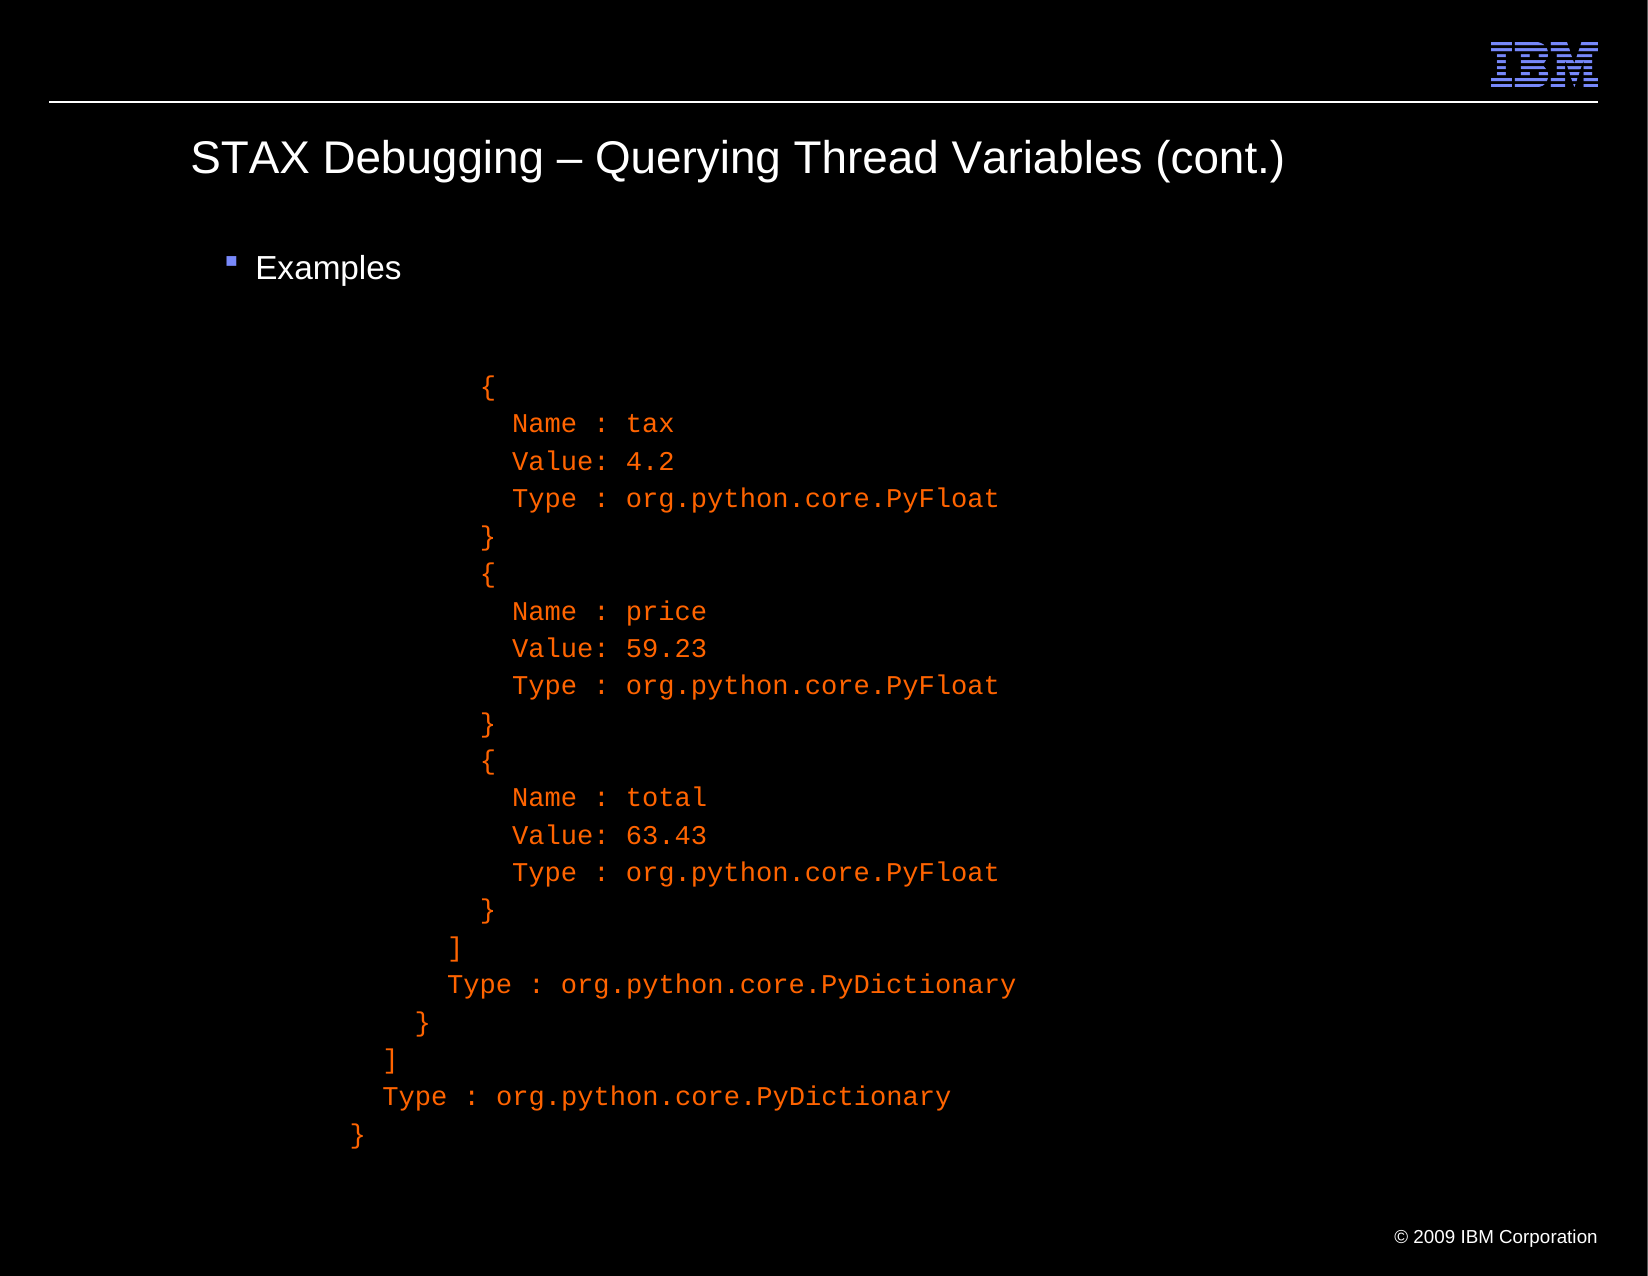

STAX Debugging – Querying Thread Variables (cont.)
Examples
 {
 Name : tax
 Value: 4.2
 Type : org.python.core.PyFloat
 }
 {
 Name : price
 Value: 59.23
 Type : org.python.core.PyFloat
 }
 {
 Name : total
 Value: 63.43
 Type : org.python.core.PyFloat
 }
 ]
 Type : org.python.core.PyDictionary
 }
 ]
 Type : org.python.core.PyDictionary
 }